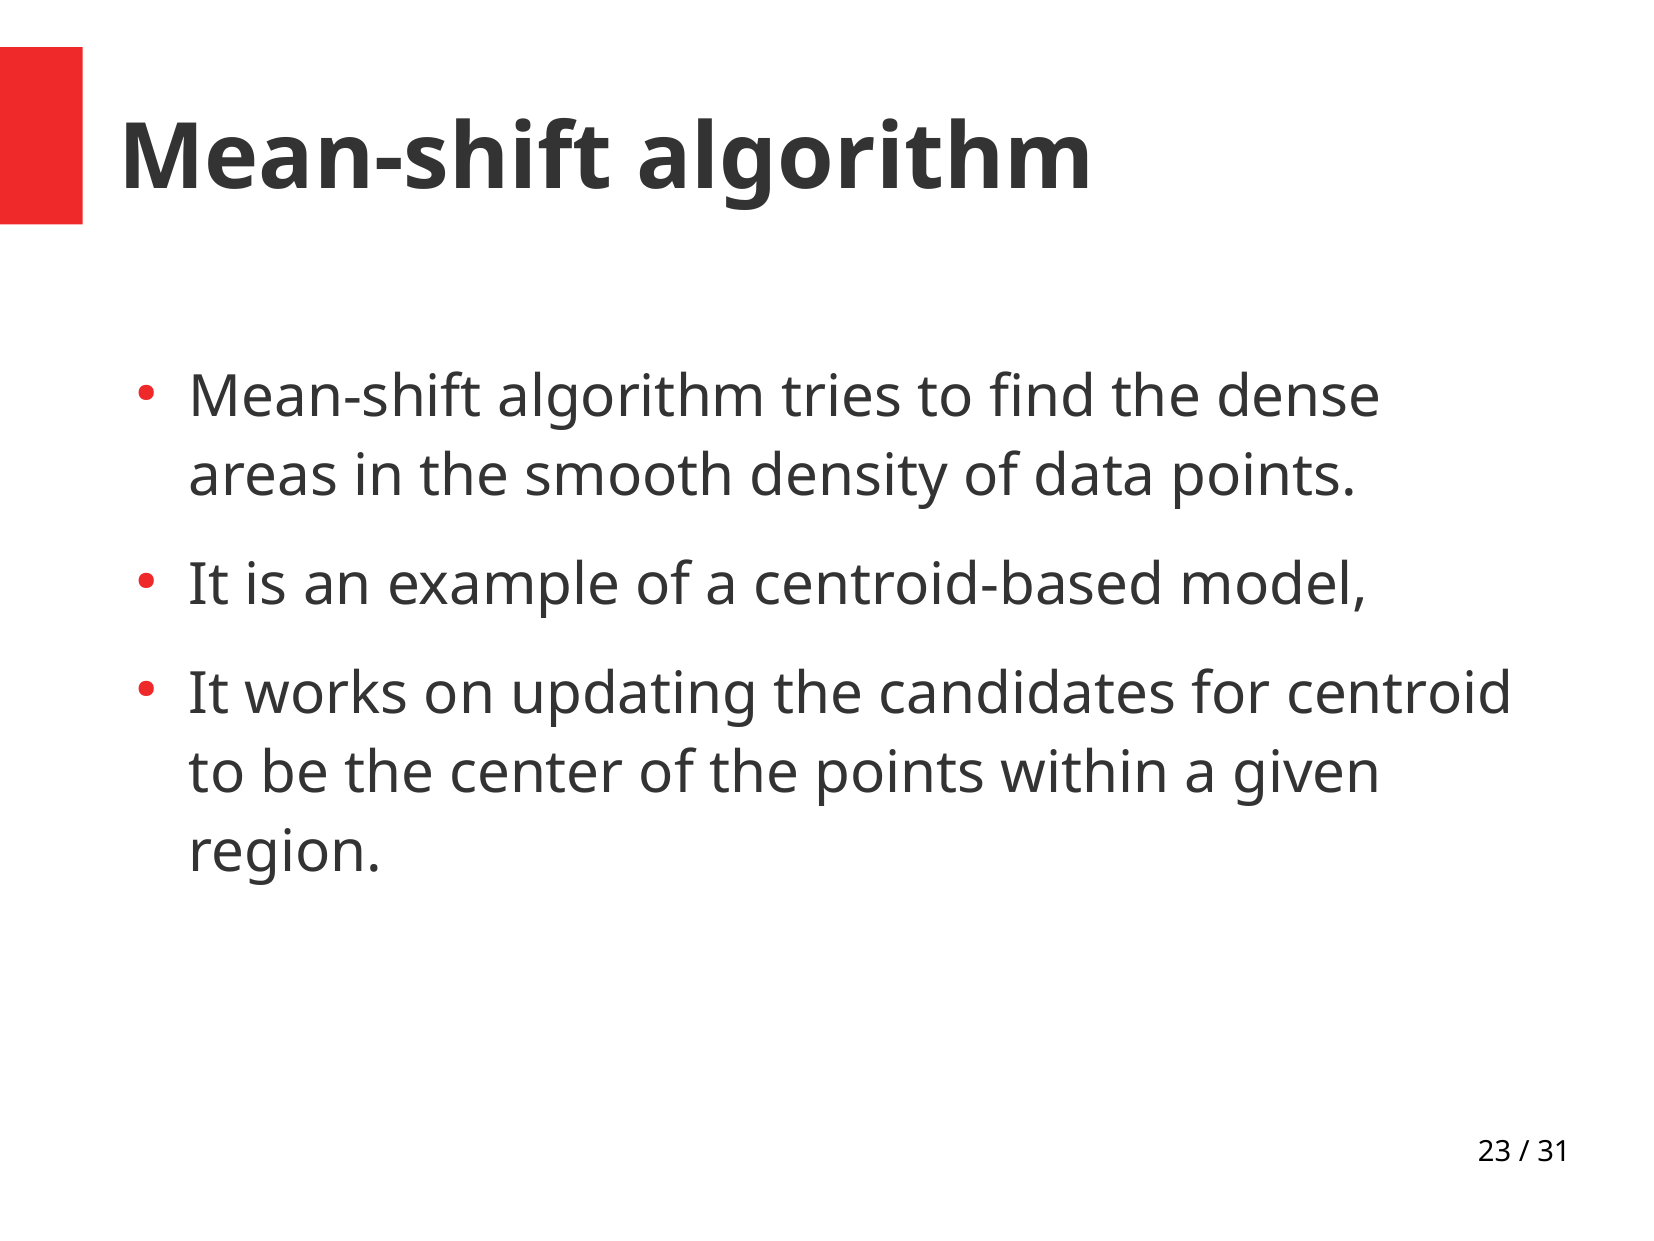

# Mean-shift algorithm
Mean-shift algorithm tries to find the dense areas in the smooth density of data points.
It is an example of a centroid-based model,
It works on updating the candidates for centroid to be the center of the points within a given region.
23